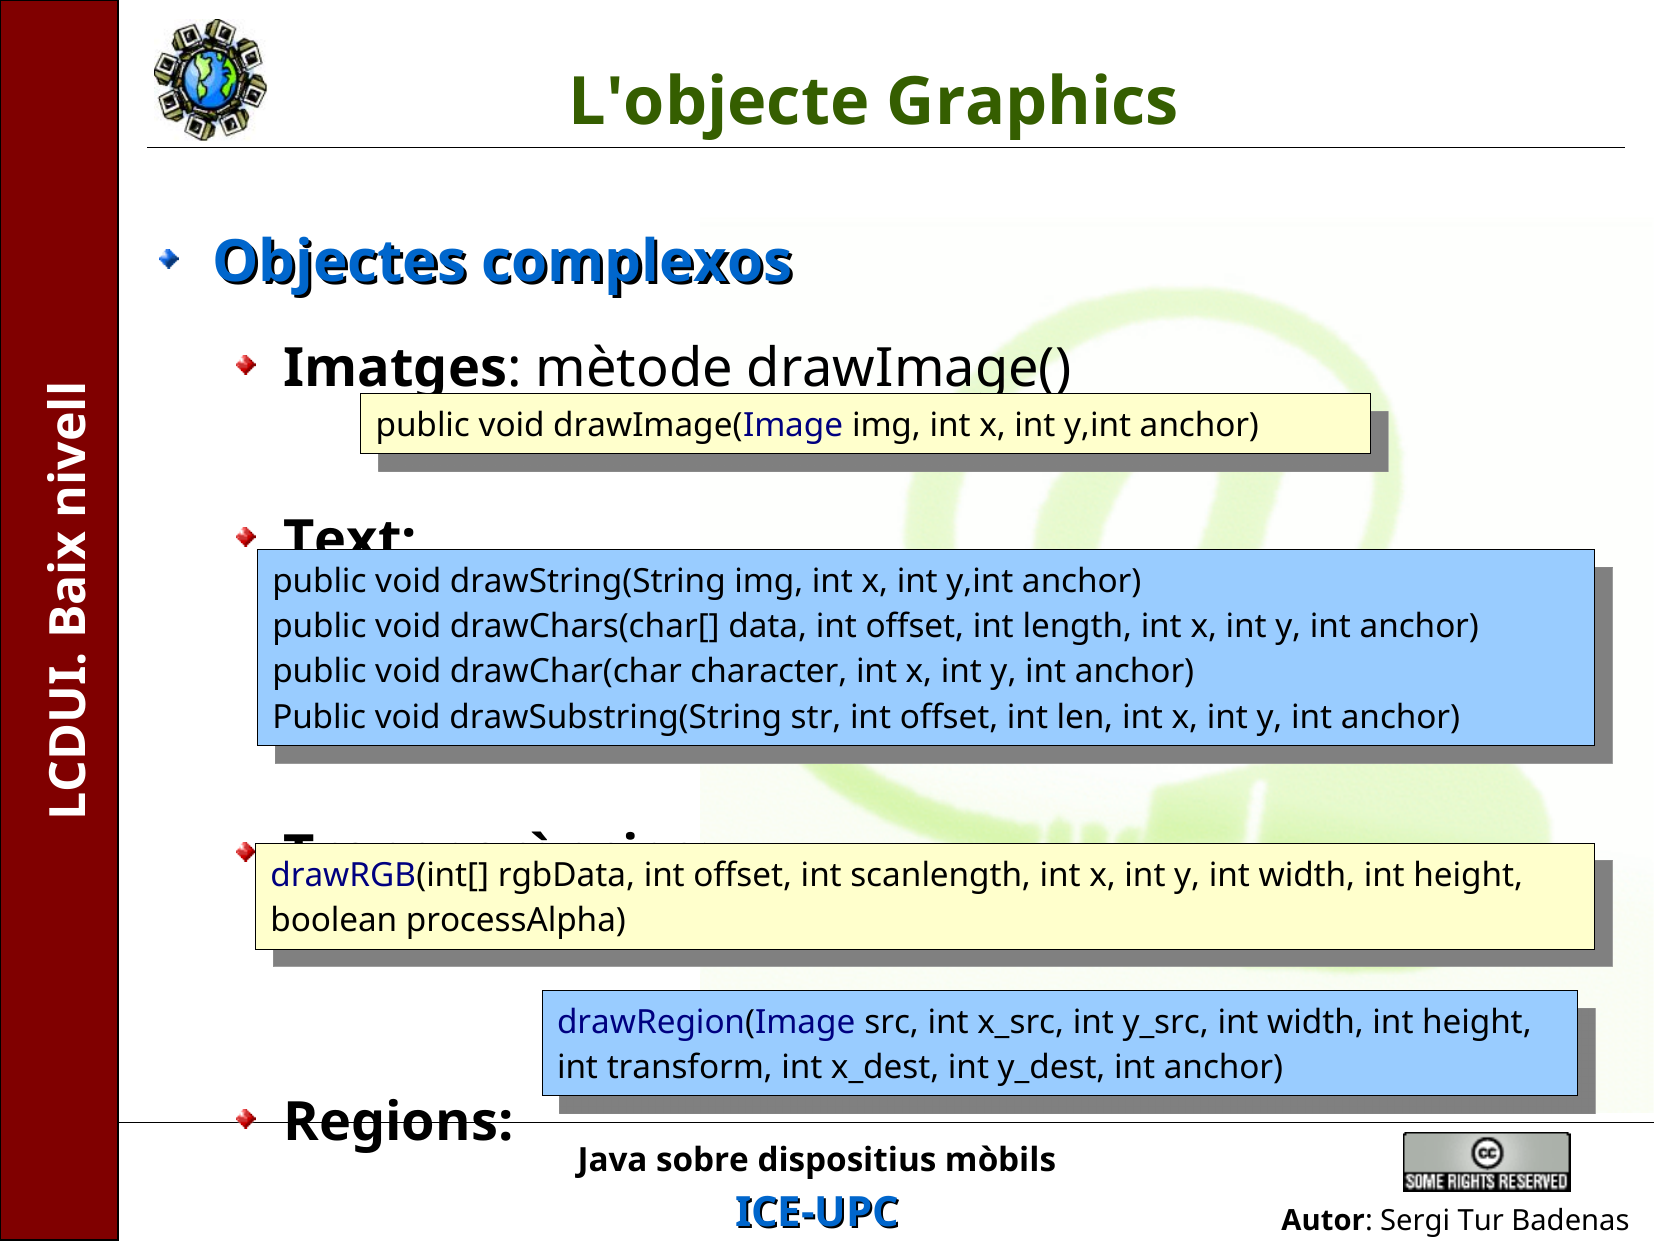

# L'objecte Graphics
Objectes complexos
Imatges: mètode drawImage()
Text:
Transparències:
Regions:
public void drawImage(Image img, int x, int y,int anchor)
public void drawString(String img, int x, int y,int anchor)
public void drawChars(char[] data, int offset, int length, int x, int y, int anchor)
public void drawChar(char character, int x, int y, int anchor)
Public void drawSubstring(String str, int offset, int len, int x, int y, int anchor)
drawRGB(int[] rgbData, int offset, int scanlength, int x, int y, int width, int height, boolean processAlpha)
drawRegion(Image src, int x_src, int y_src, int width, int height, int transform, int x_dest, int y_dest, int anchor)